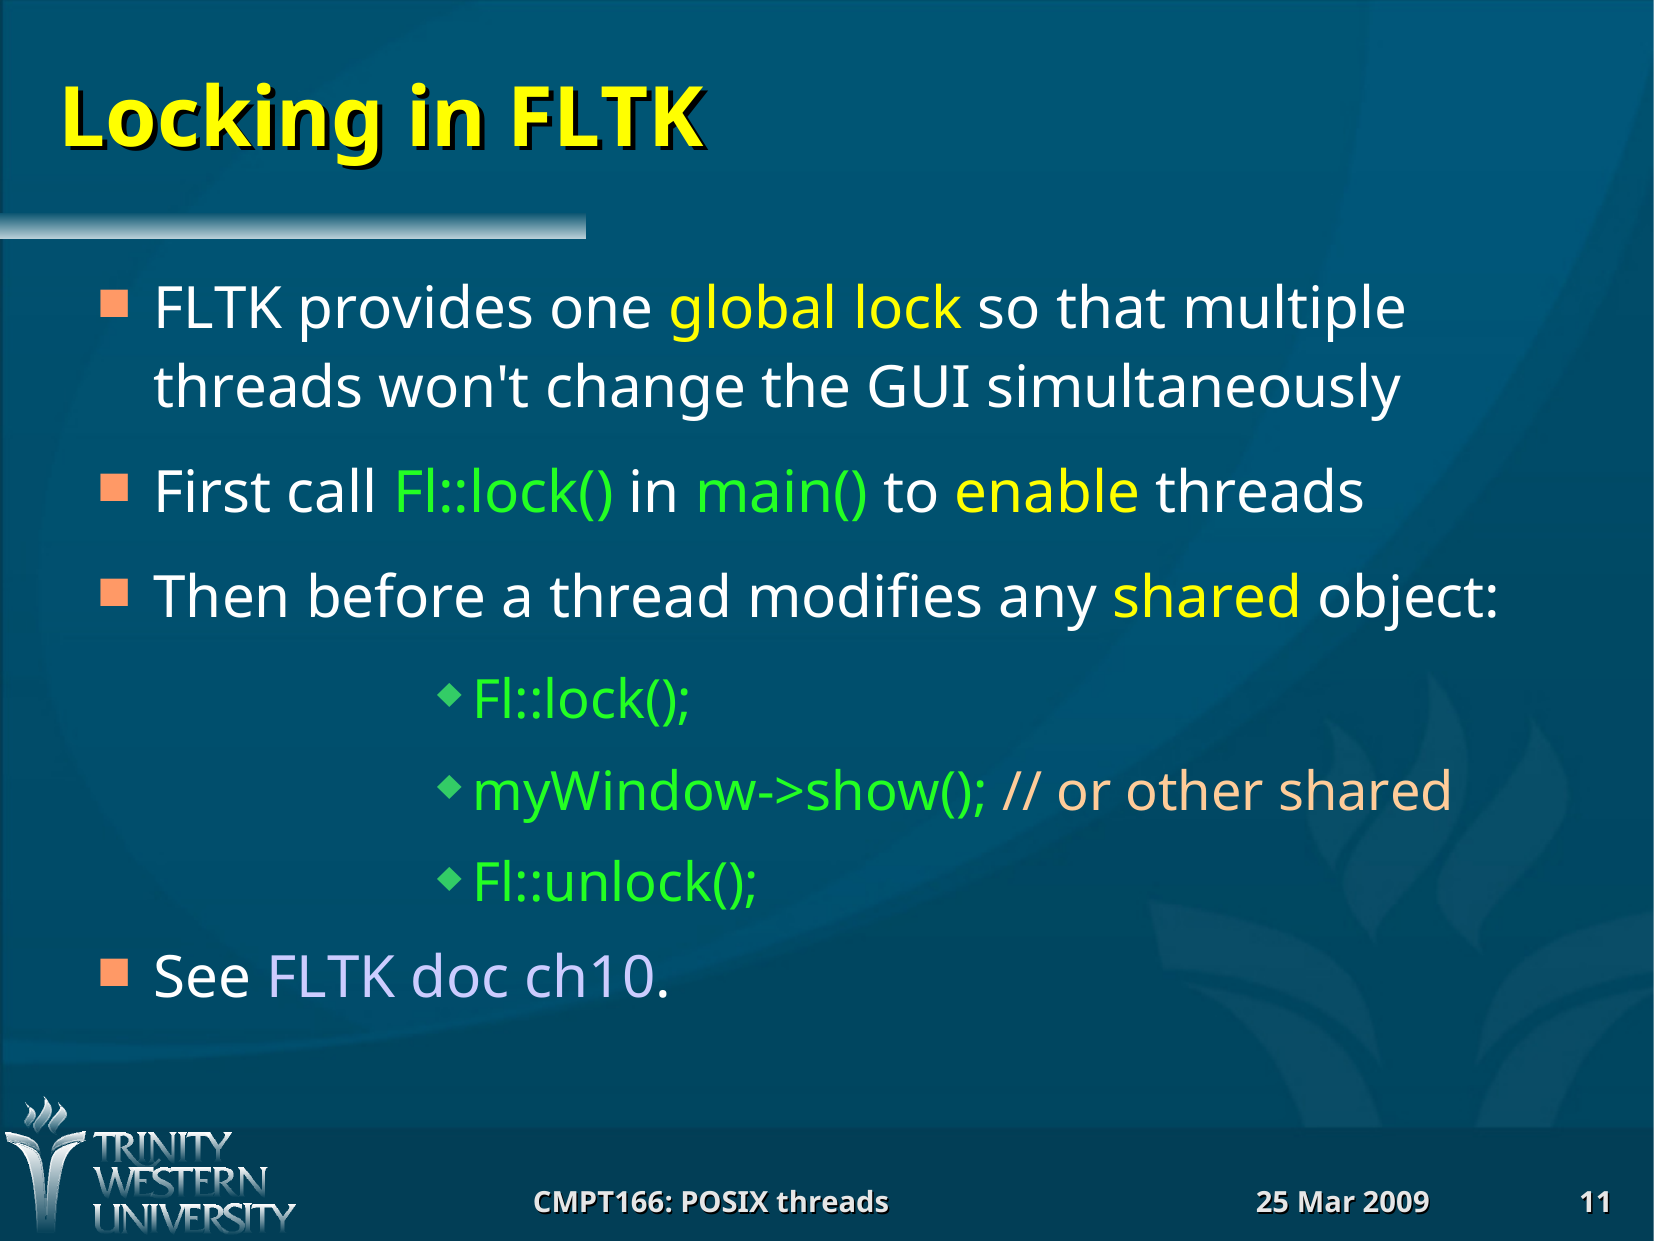

# Locking in FLTK
FLTK provides one global lock so that multiple threads won't change the GUI simultaneously
First call Fl::lock() in main() to enable threads
Then before a thread modifies any shared object:
Fl::lock();
myWindow->show(); // or other shared
Fl::unlock();
See FLTK doc ch10.
CMPT166: POSIX threads
25 Mar 2009
11